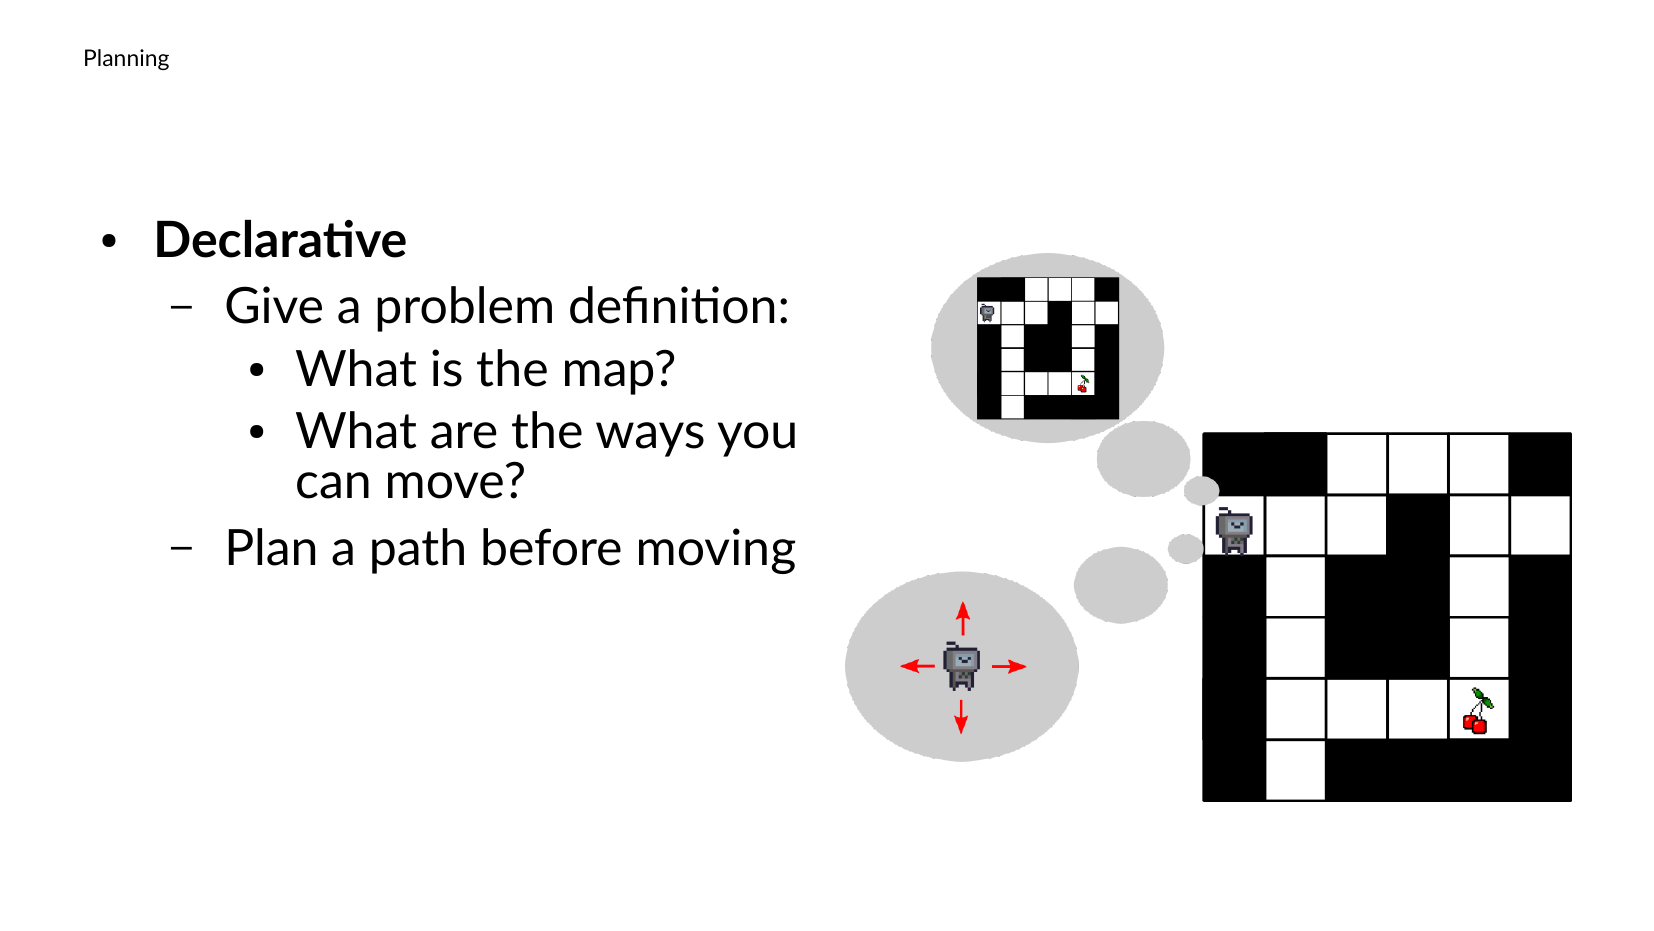

# Planning
Declarative
Give a problem definition:
What is the map?
What are the ways you can move?
Plan a path before moving